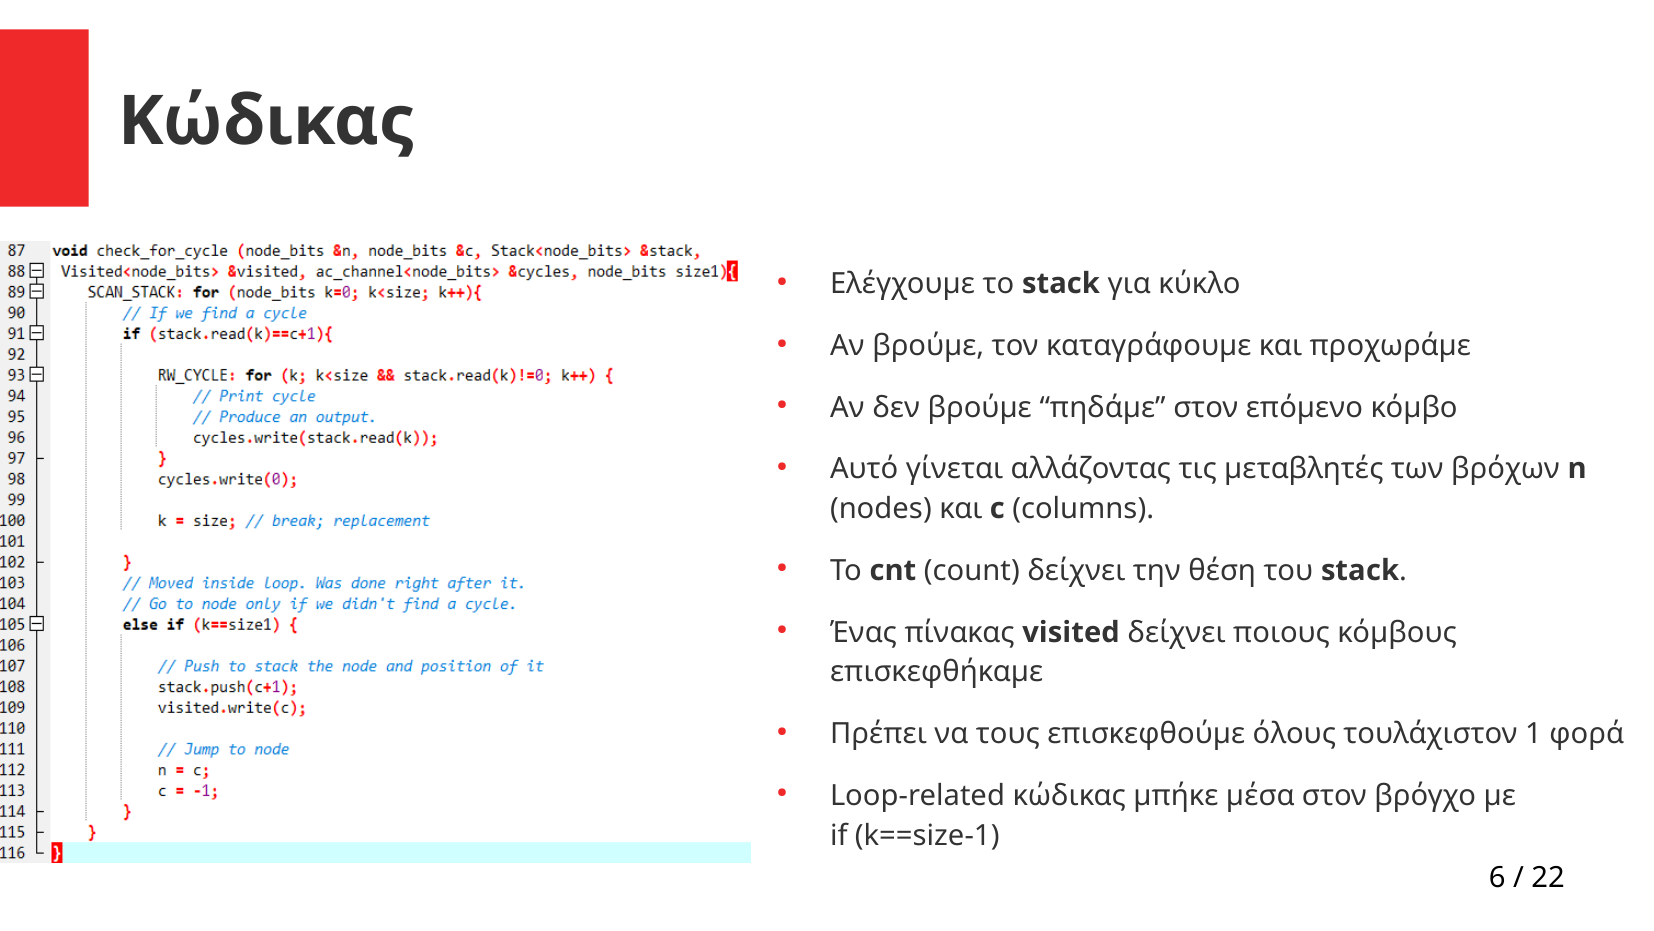

# Κώδικας
Ελέγχουμε το stack για κύκλο
Αν βρούμε, τον καταγράφουμε και προχωράμε
Αν δεν βρούμε “πηδάμε” στον επόμενο κόμβο
Αυτό γίνεται αλλάζοντας τις μεταβλητές των βρόχων n (nodes) και c (columns).
Το cnt (count) δείχνει την θέση του stack.
Ένας πίνακας visited δείχνει ποιους κόμβους επισκεφθήκαμε
Πρέπει να τους επισκεφθούμε όλους τουλάχιστον 1 φορά
Loop-related κώδικας μπήκε μέσα στον βρόγχο με
if (k==size-1)
6